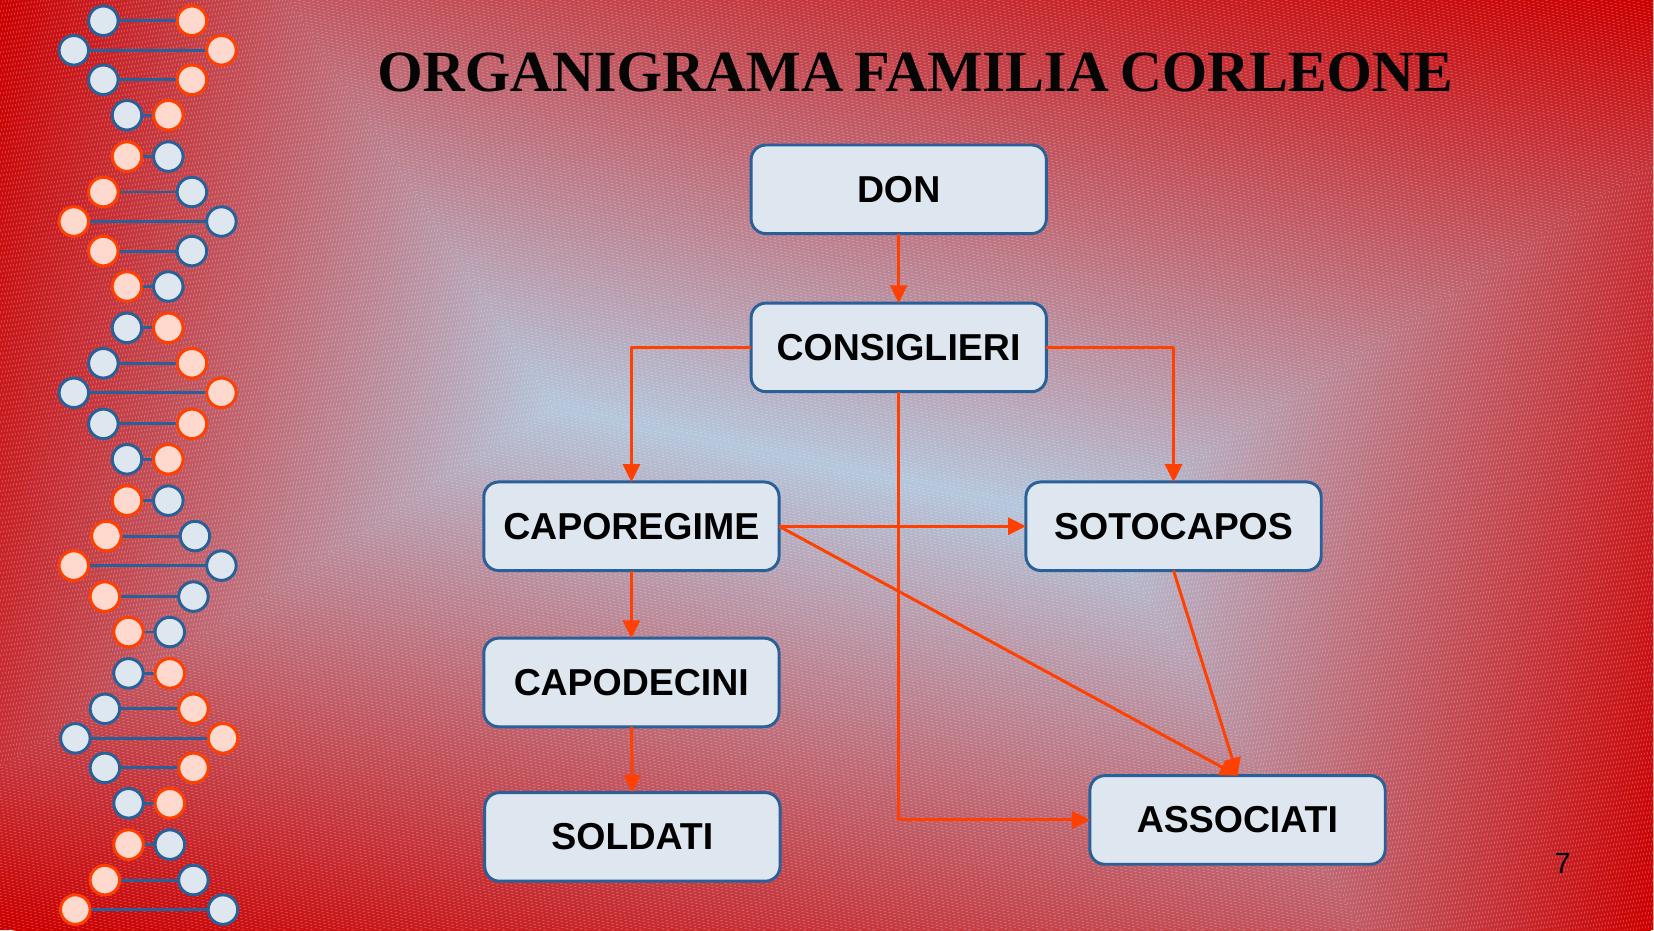

# ORGANIGRAMA FAMILIA CORLEONE
Don
consiglieri
caporegime
sotocapos
capodecini
associati
soldati
7